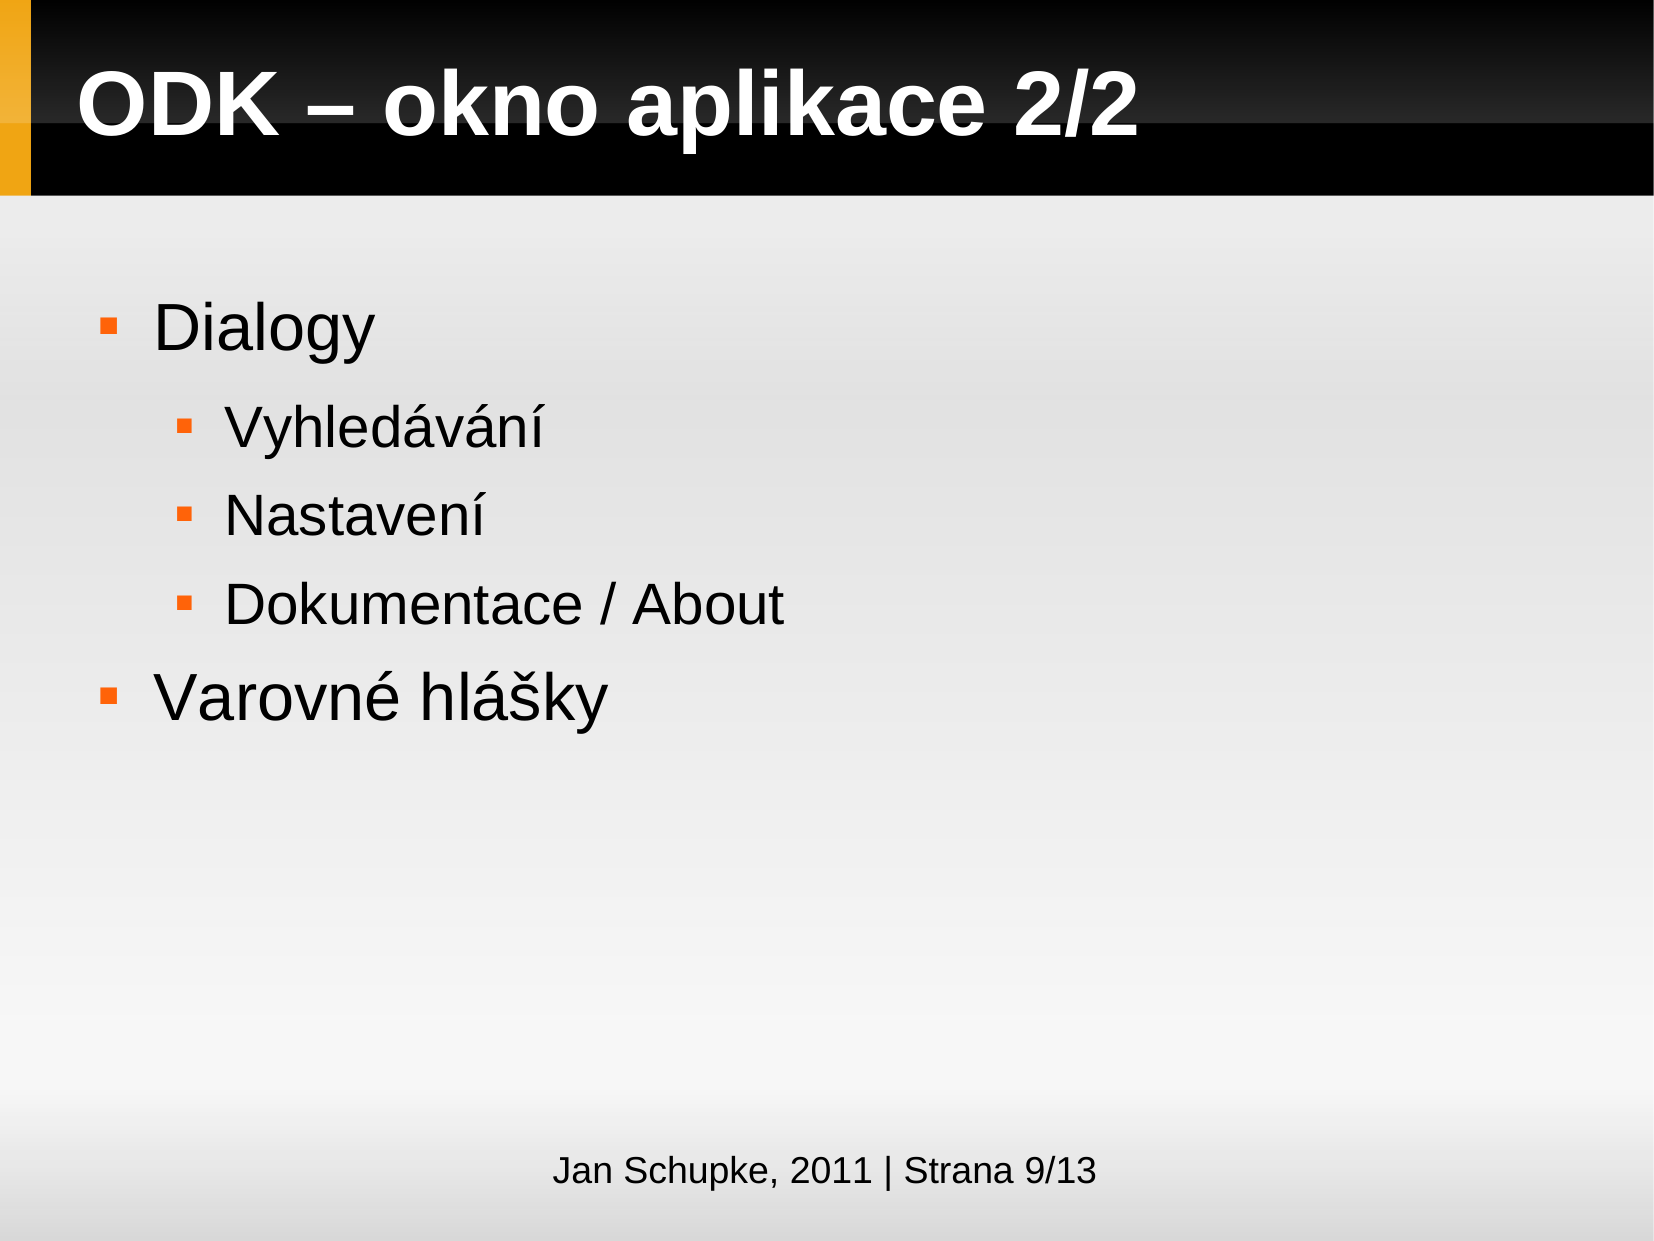

# ODK – okno aplikace 2/2
Dialogy
Vyhledávání
Nastavení
Dokumentace / About
Varovné hlášky
Jan Schupke, 2011 | Strana /13